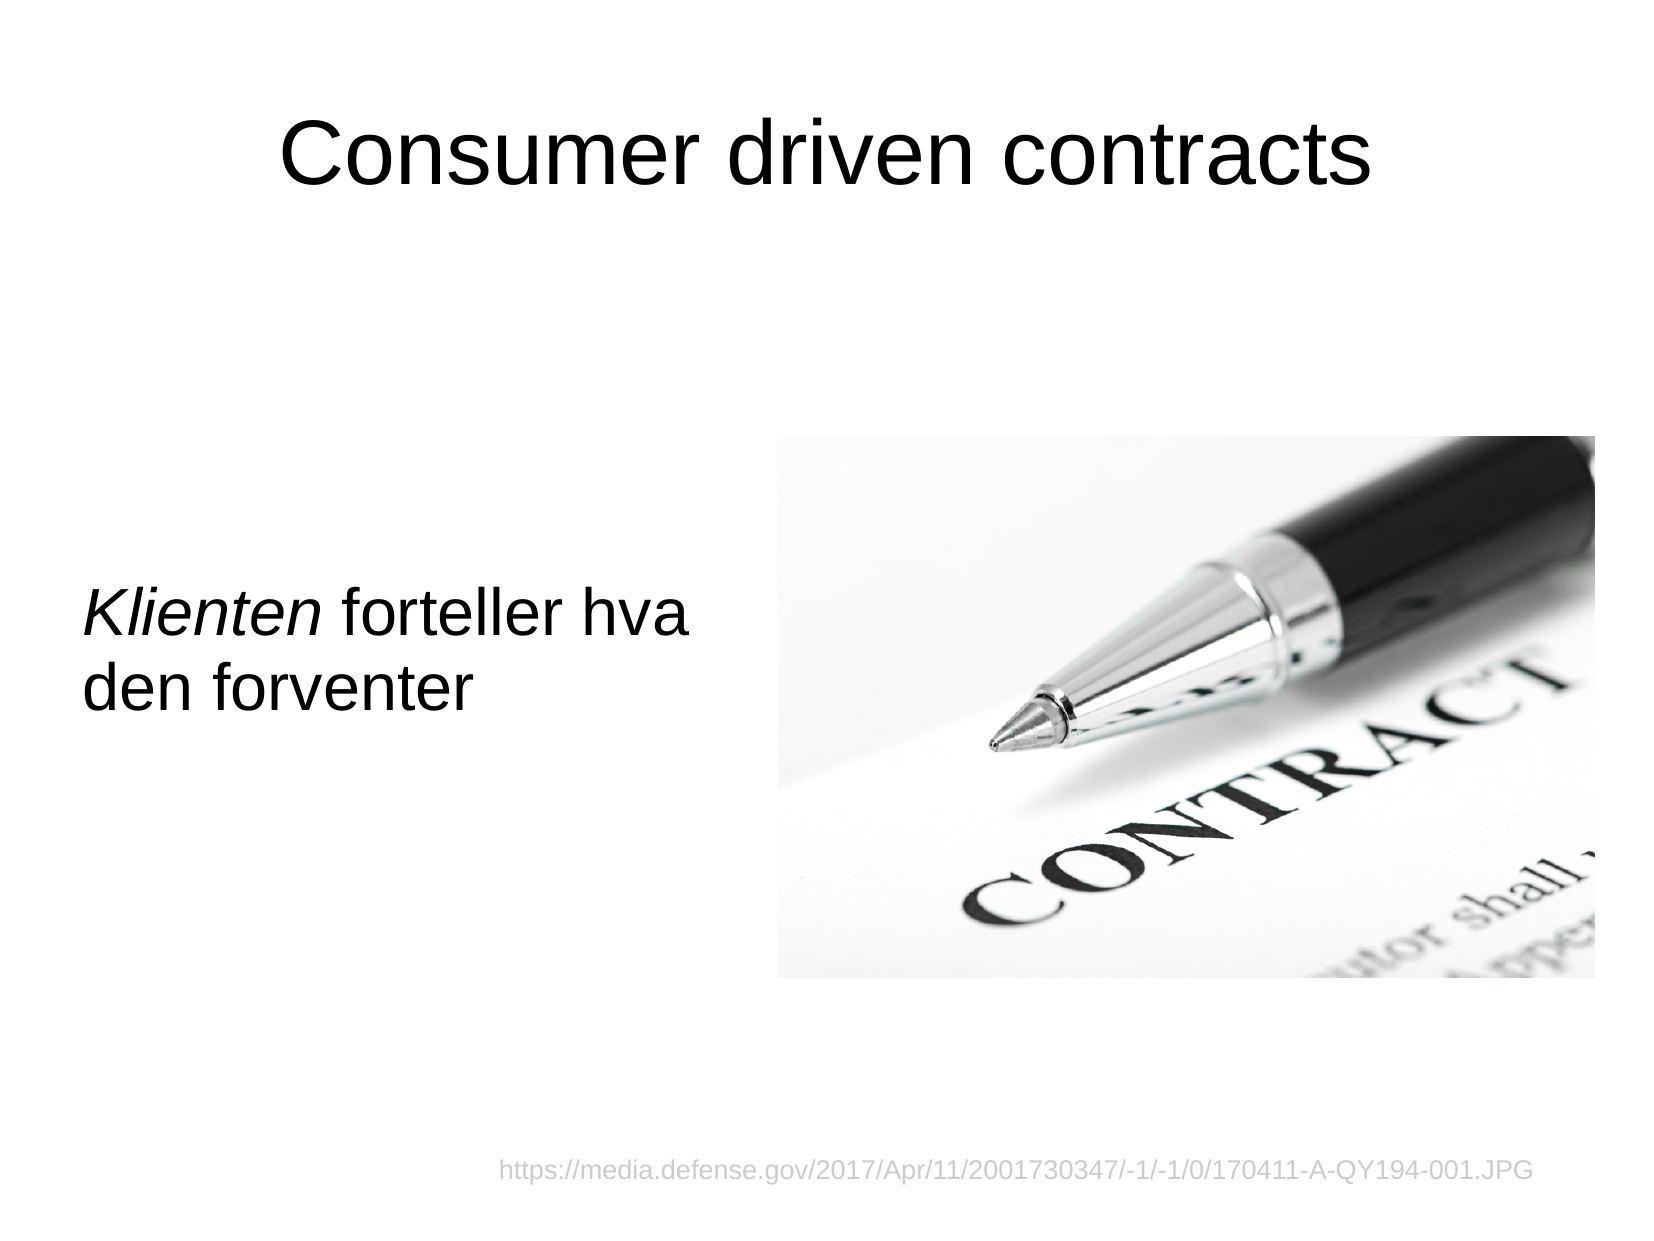

# Consumer driven contracts
Klienten forteller hva den forventer
https://media.defense.gov/2017/Apr/11/2001730347/-1/-1/0/170411-A-QY194-001.JPG